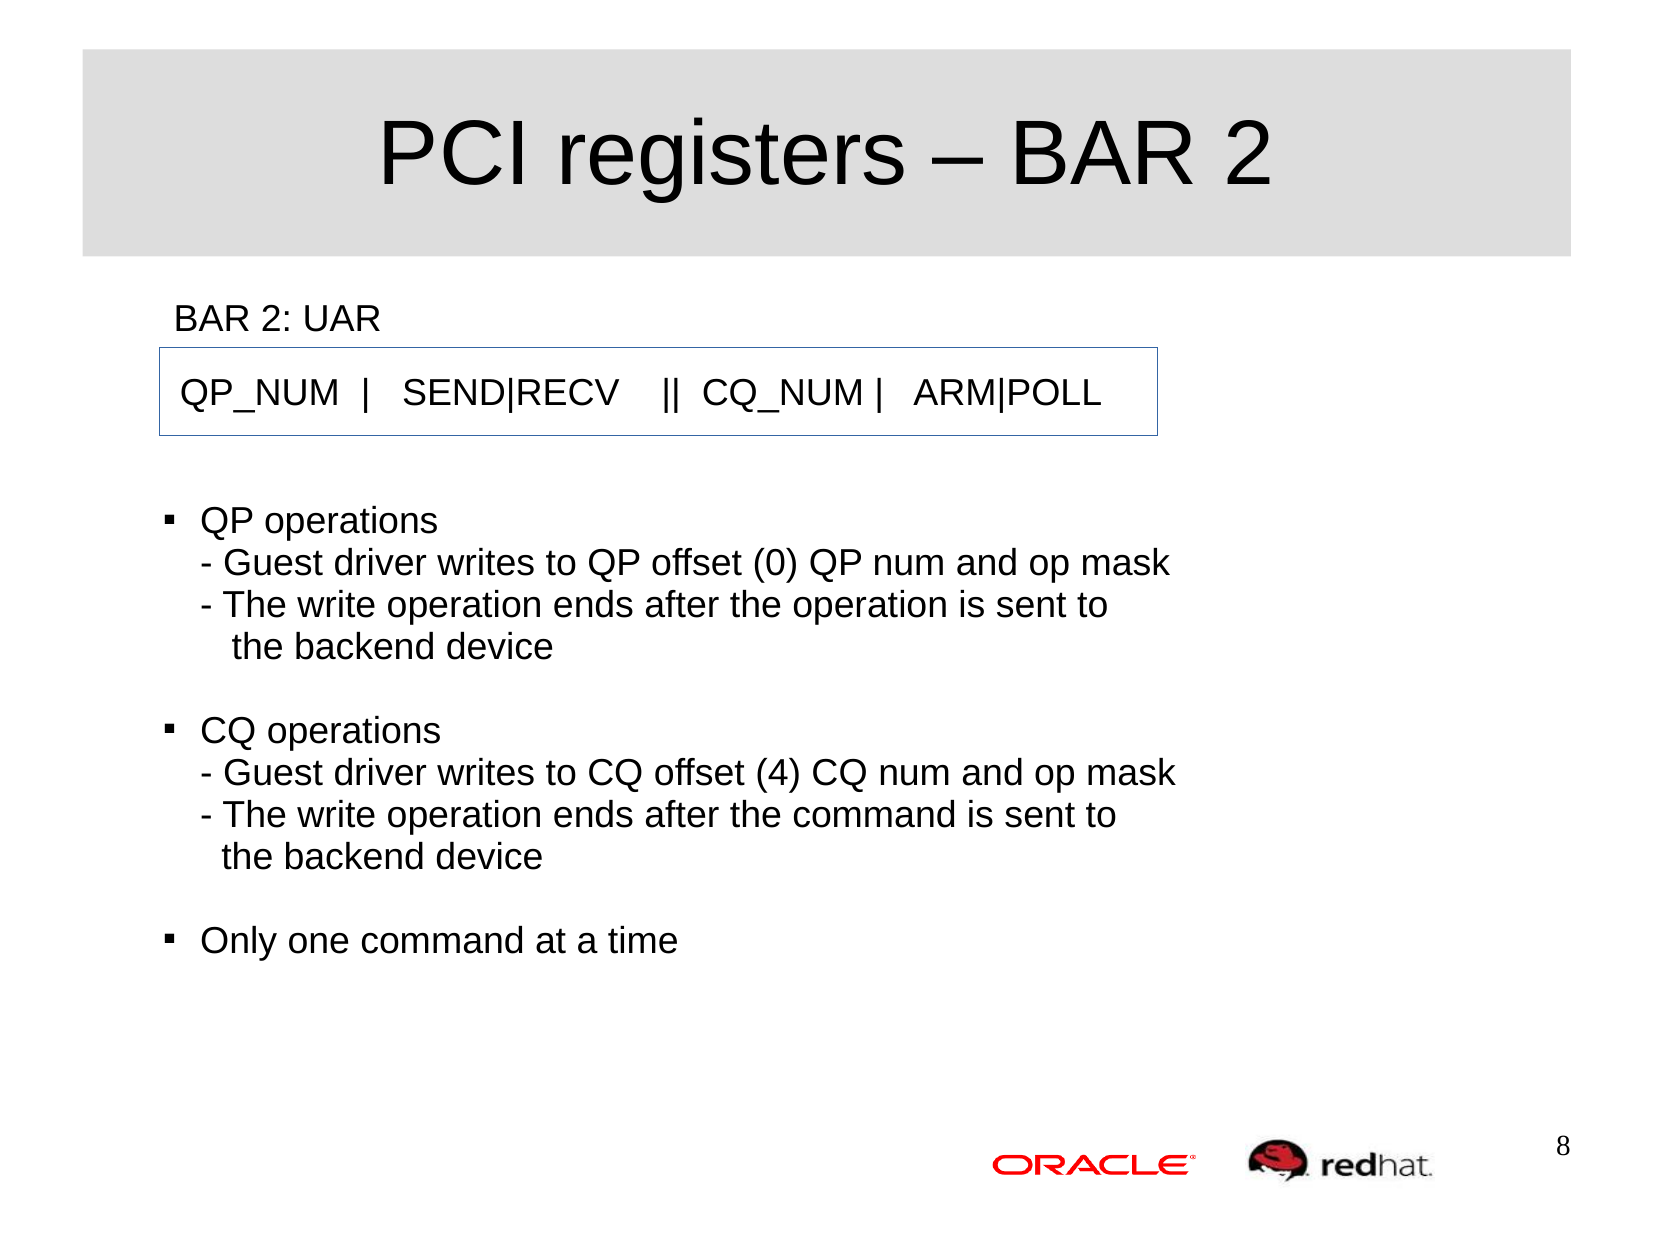

# PCI registers – BAR 2
BAR 2: UAR
QP_NUM | SEND|RECV || CQ_NUM | ARM|POLL
QP operations
- Guest driver writes to QP offset (0) QP num and op mask
- The write operation ends after the operation is sent to
 the backend device
CQ operations
- Guest driver writes to CQ offset (4) CQ num and op mask
- The write operation ends after the command is sent to
 the backend device
Only one command at a time
8